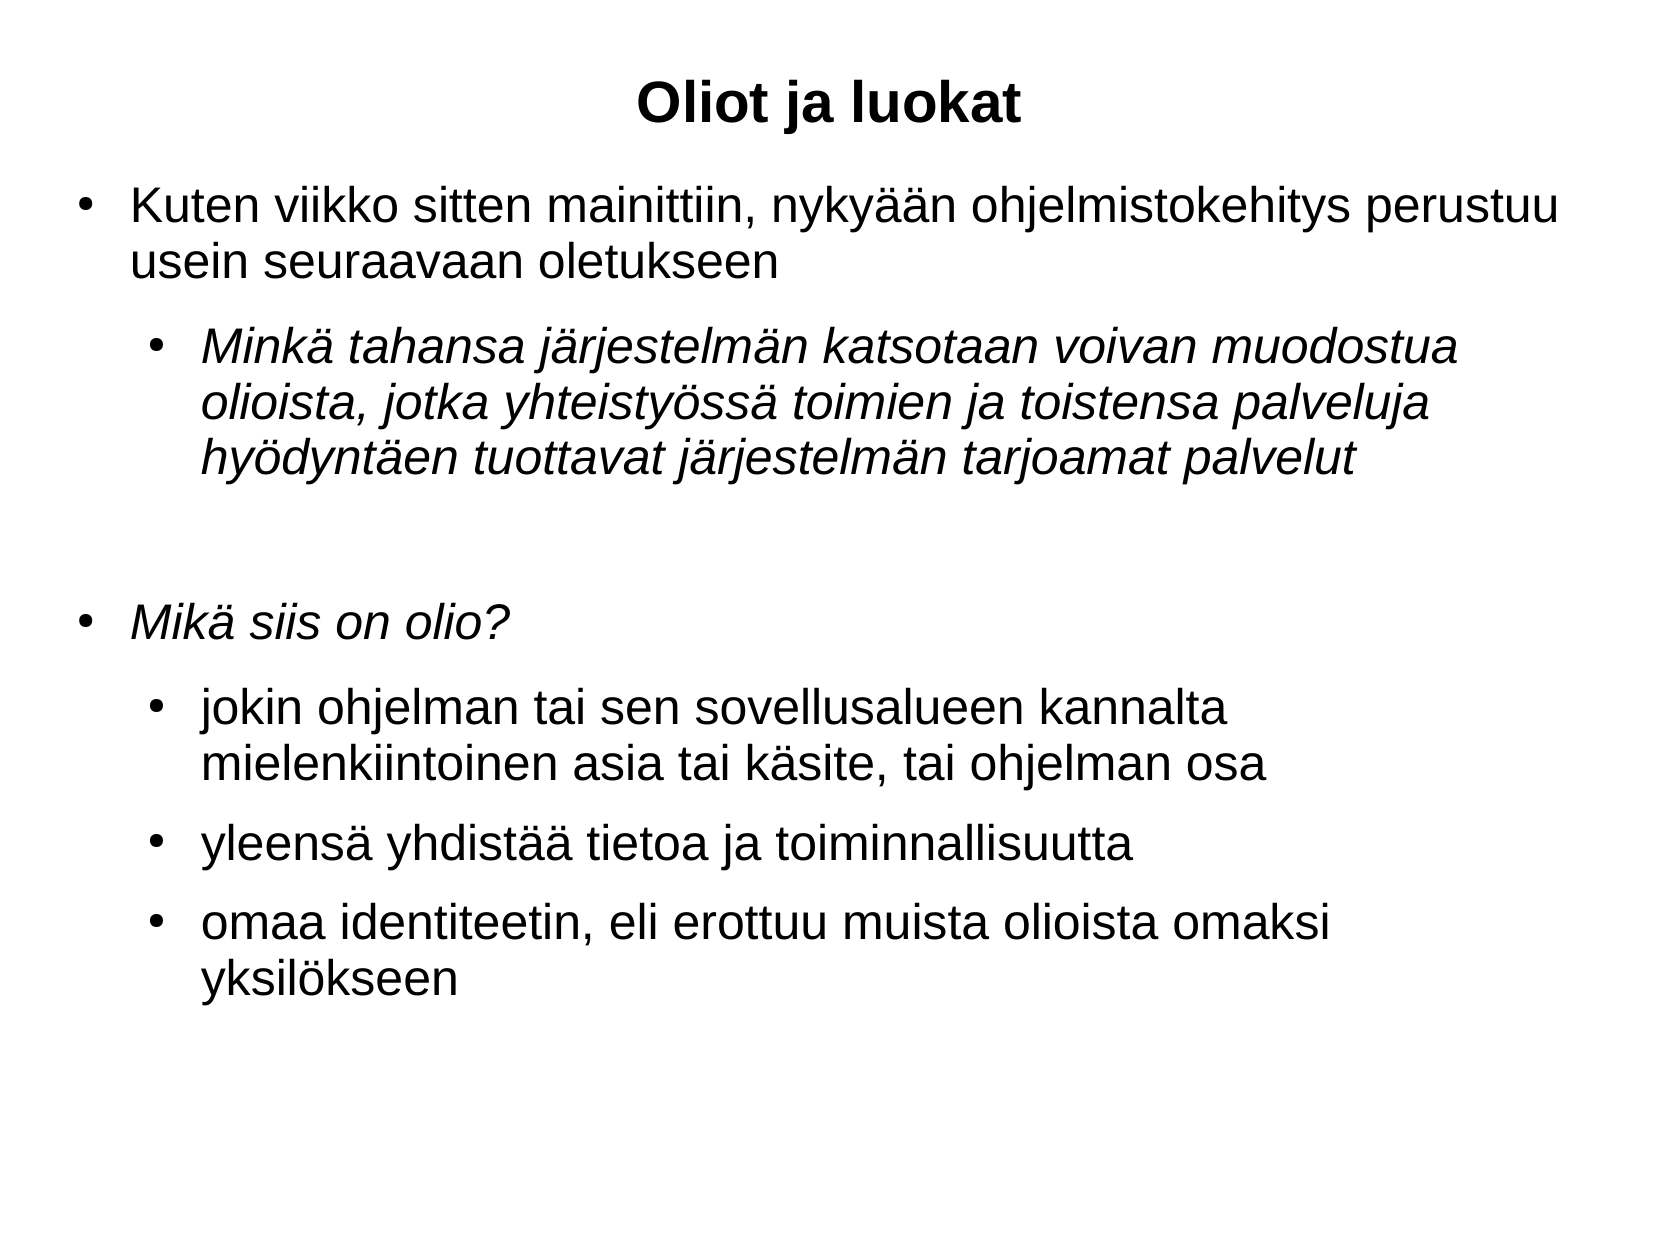

# Oliot ja luokat
Kuten viikko sitten mainittiin, nykyään ohjelmistokehitys perustuu usein seuraavaan oletukseen
Minkä tahansa järjestelmän katsotaan voivan muodostua olioista, jotka yhteistyössä toimien ja toistensa palveluja hyödyntäen tuottavat järjestelmän tarjoamat palvelut
Mikä siis on olio?
jokin ohjelman tai sen sovellusalueen kannalta mielenkiintoinen asia tai käsite, tai ohjelman osa
yleensä yhdistää tietoa ja toiminnallisuutta
omaa identiteetin, eli erottuu muista olioista omaksi yksilökseen